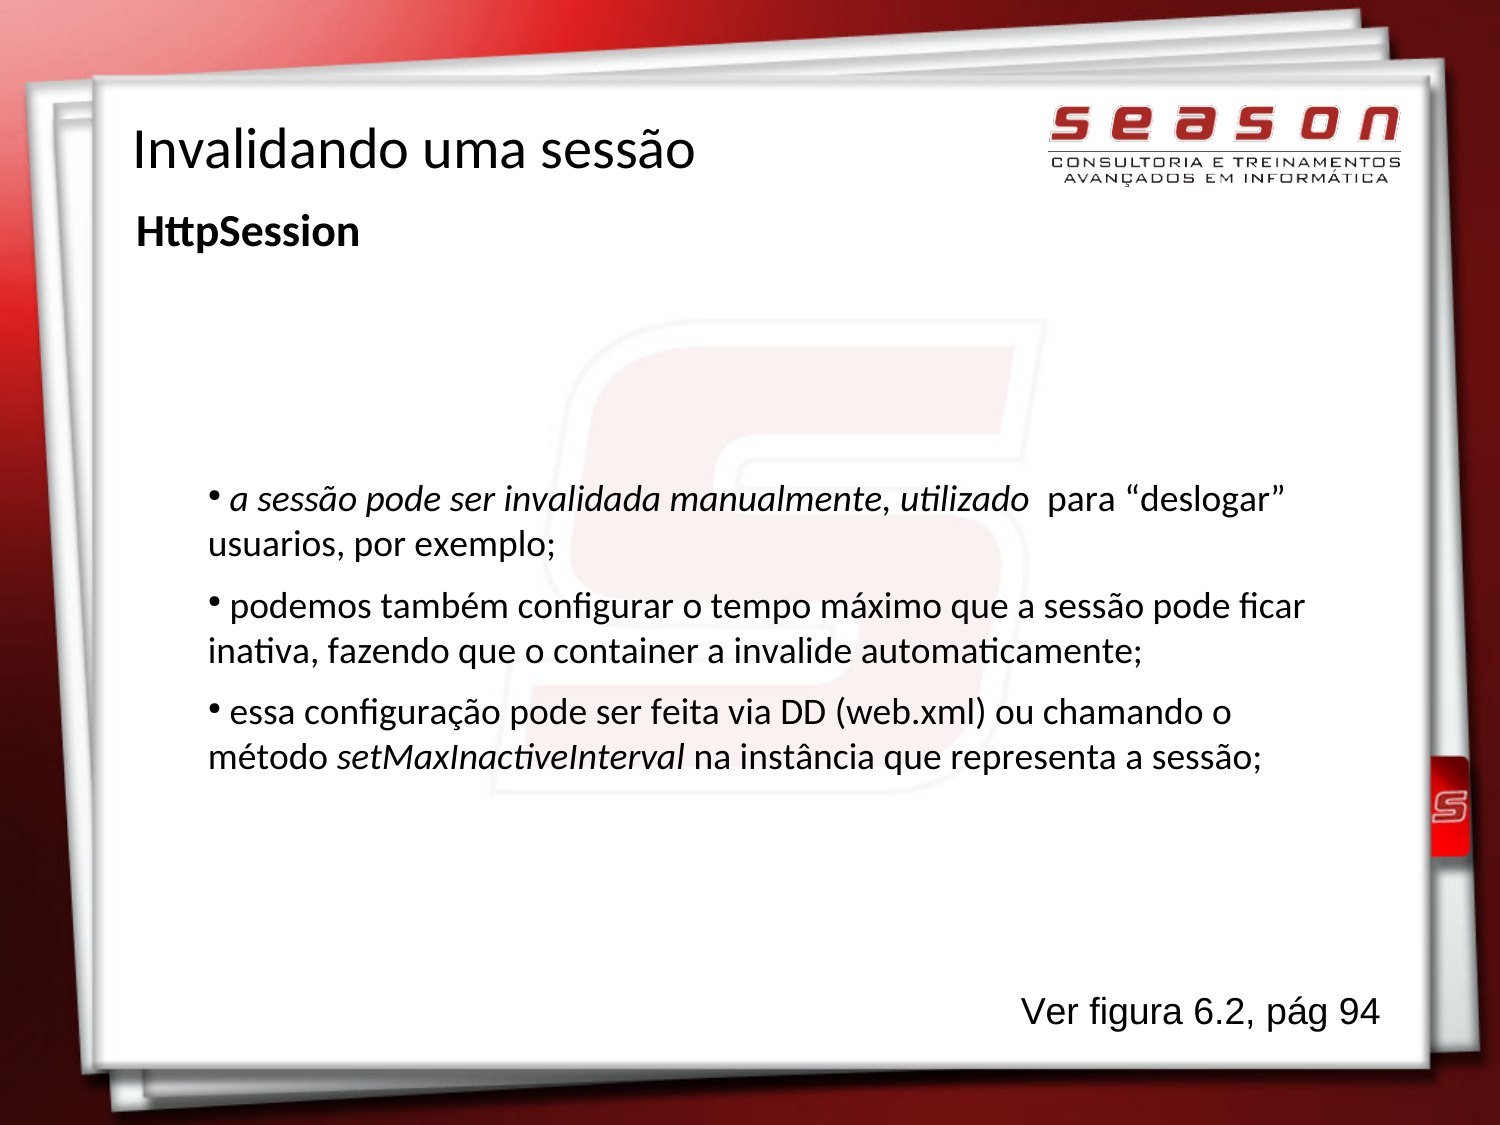

# Invalidando uma sessão
HttpSession
 a sessão pode ser invalidada manualmente, utilizado para “deslogar” usuarios, por exemplo;
 podemos também configurar o tempo máximo que a sessão pode ficar inativa, fazendo que o container a invalide automaticamente;
 essa configuração pode ser feita via DD (web.xml) ou chamando o método setMaxInactiveInterval na instância que representa a sessão;
Ver figura 6.2, pág 94